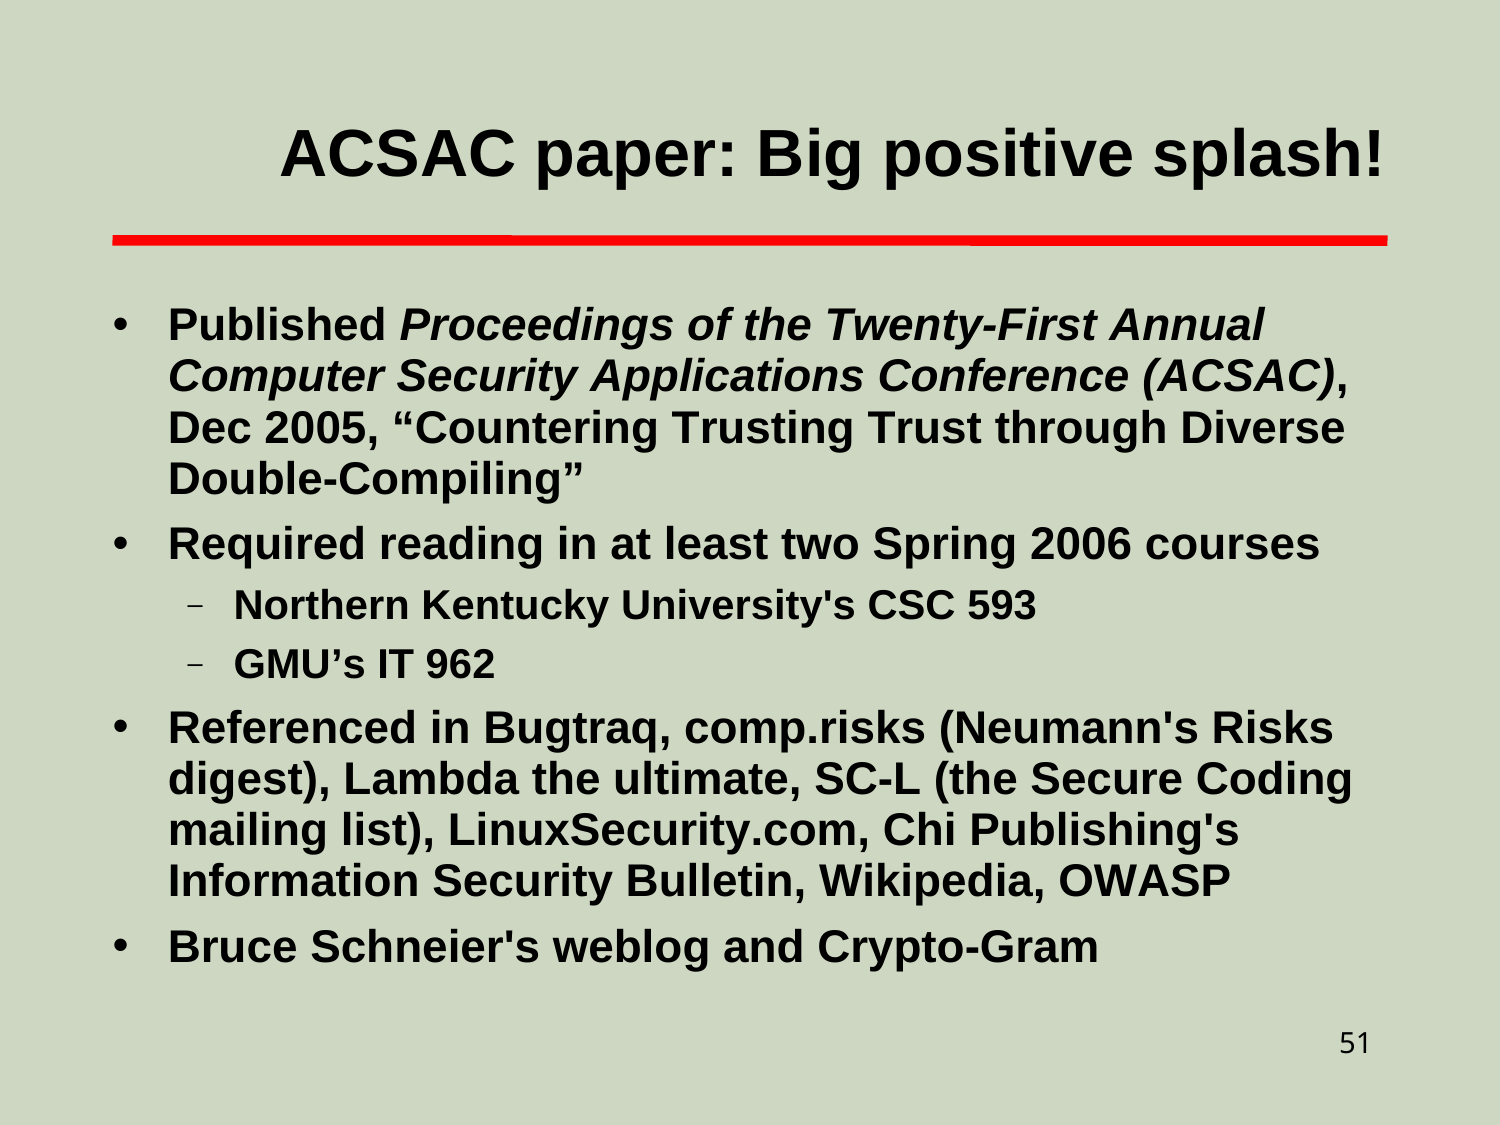

# ACSAC paper: Big positive splash!
Published Proceedings of the Twenty-First Annual Computer Security Applications Conference (ACSAC), Dec 2005, “Countering Trusting Trust through Diverse Double-Compiling”
Required reading in at least two Spring 2006 courses
Northern Kentucky University's CSC 593
GMU’s IT 962
Referenced in Bugtraq, comp.risks (Neumann's Risks digest), Lambda the ultimate, SC-L (the Secure Coding mailing list), LinuxSecurity.com, Chi Publishing's Information Security Bulletin, Wikipedia, OWASP
Bruce Schneier's weblog and Crypto-Gram